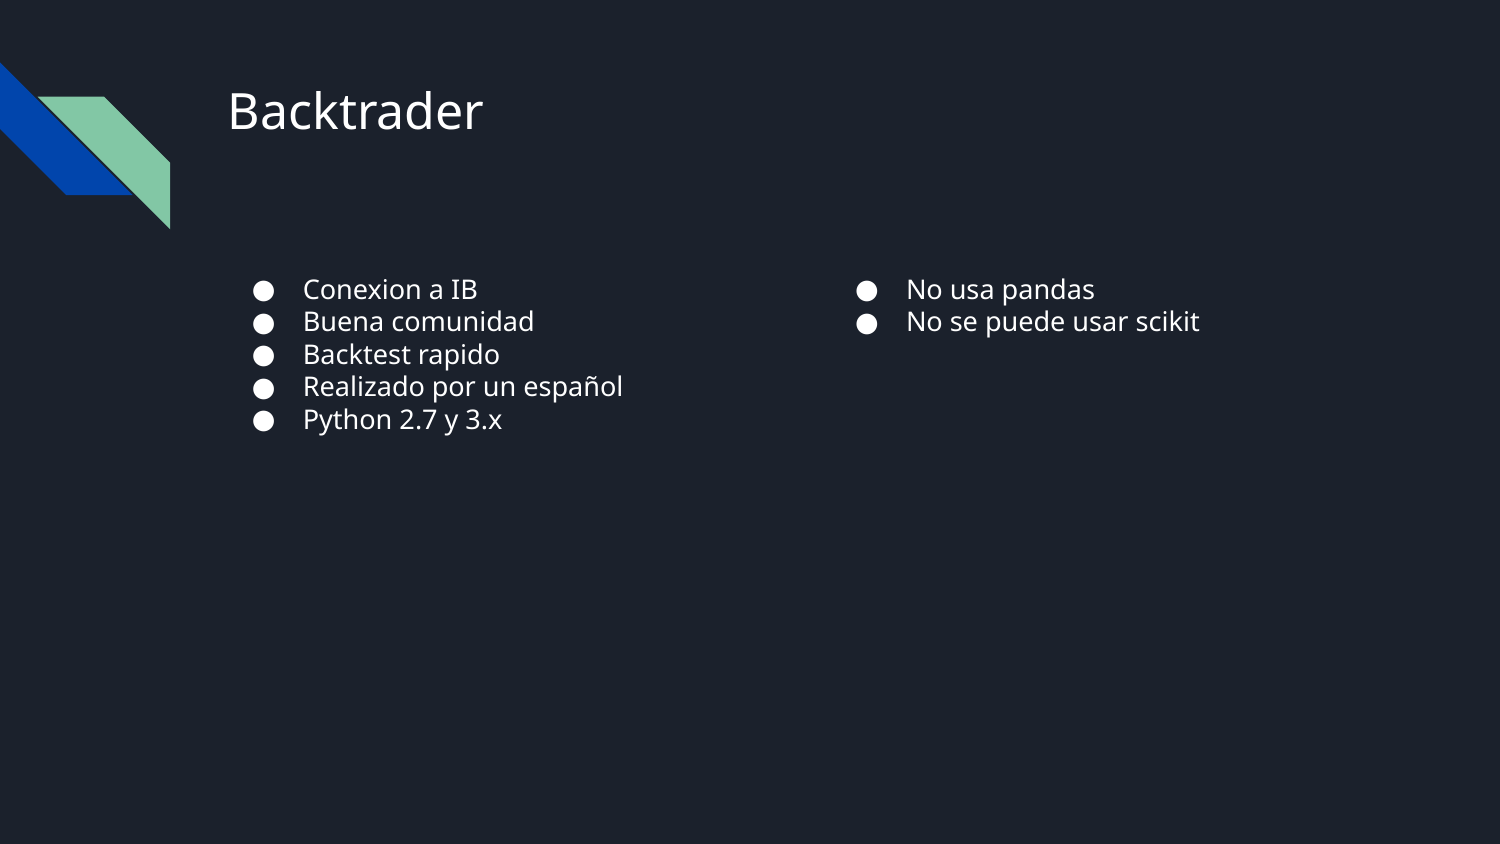

# Backtrader
Conexion a IB
Buena comunidad
Backtest rapido
Realizado por un español
Python 2.7 y 3.x
No usa pandas
No se puede usar scikit